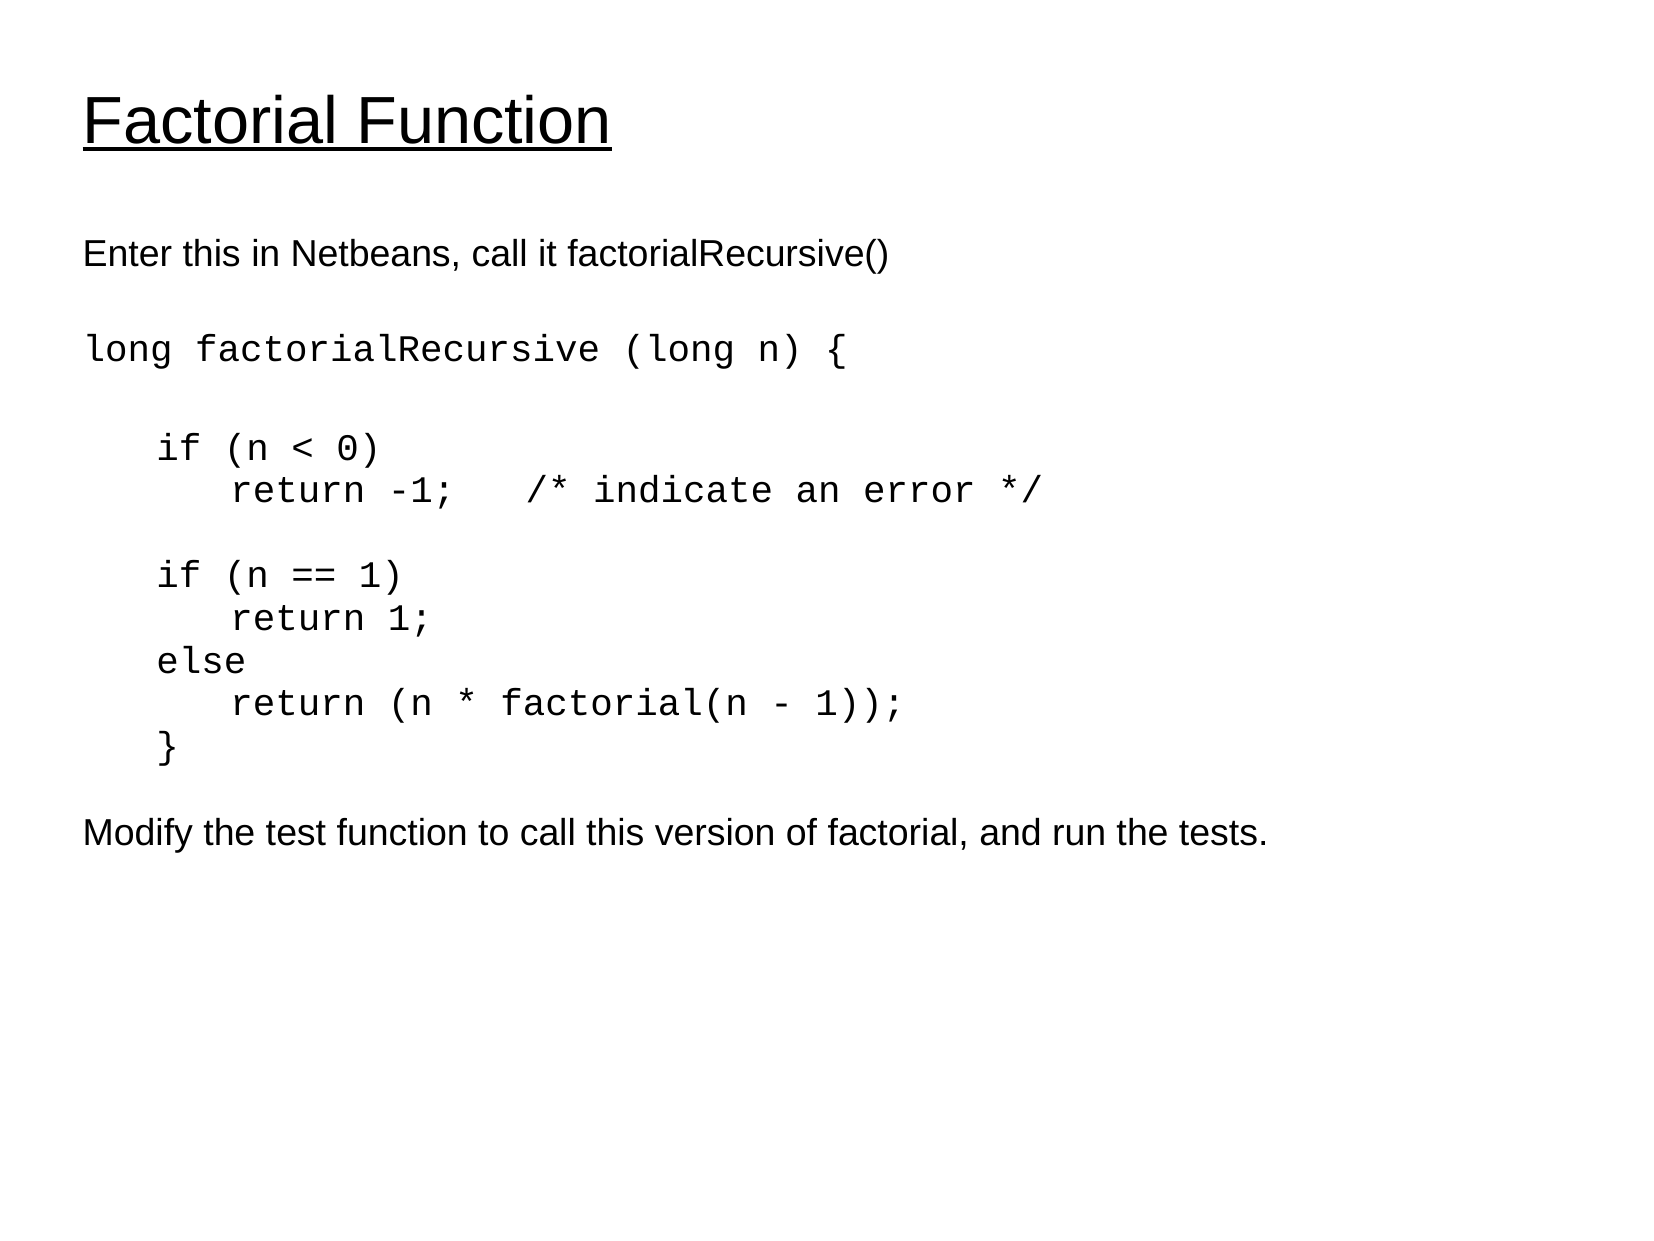

# Factorial Function
Enter this in Netbeans, call it factorialRecursive()
long factorialRecursive (long n) {
	if (n < 0)
		return -1;	/* indicate an error */
	if (n == 1)
		return 1;
	else
		return (n * factorial(n - 1));
	}
Modify the test function to call this version of factorial, and run the tests.